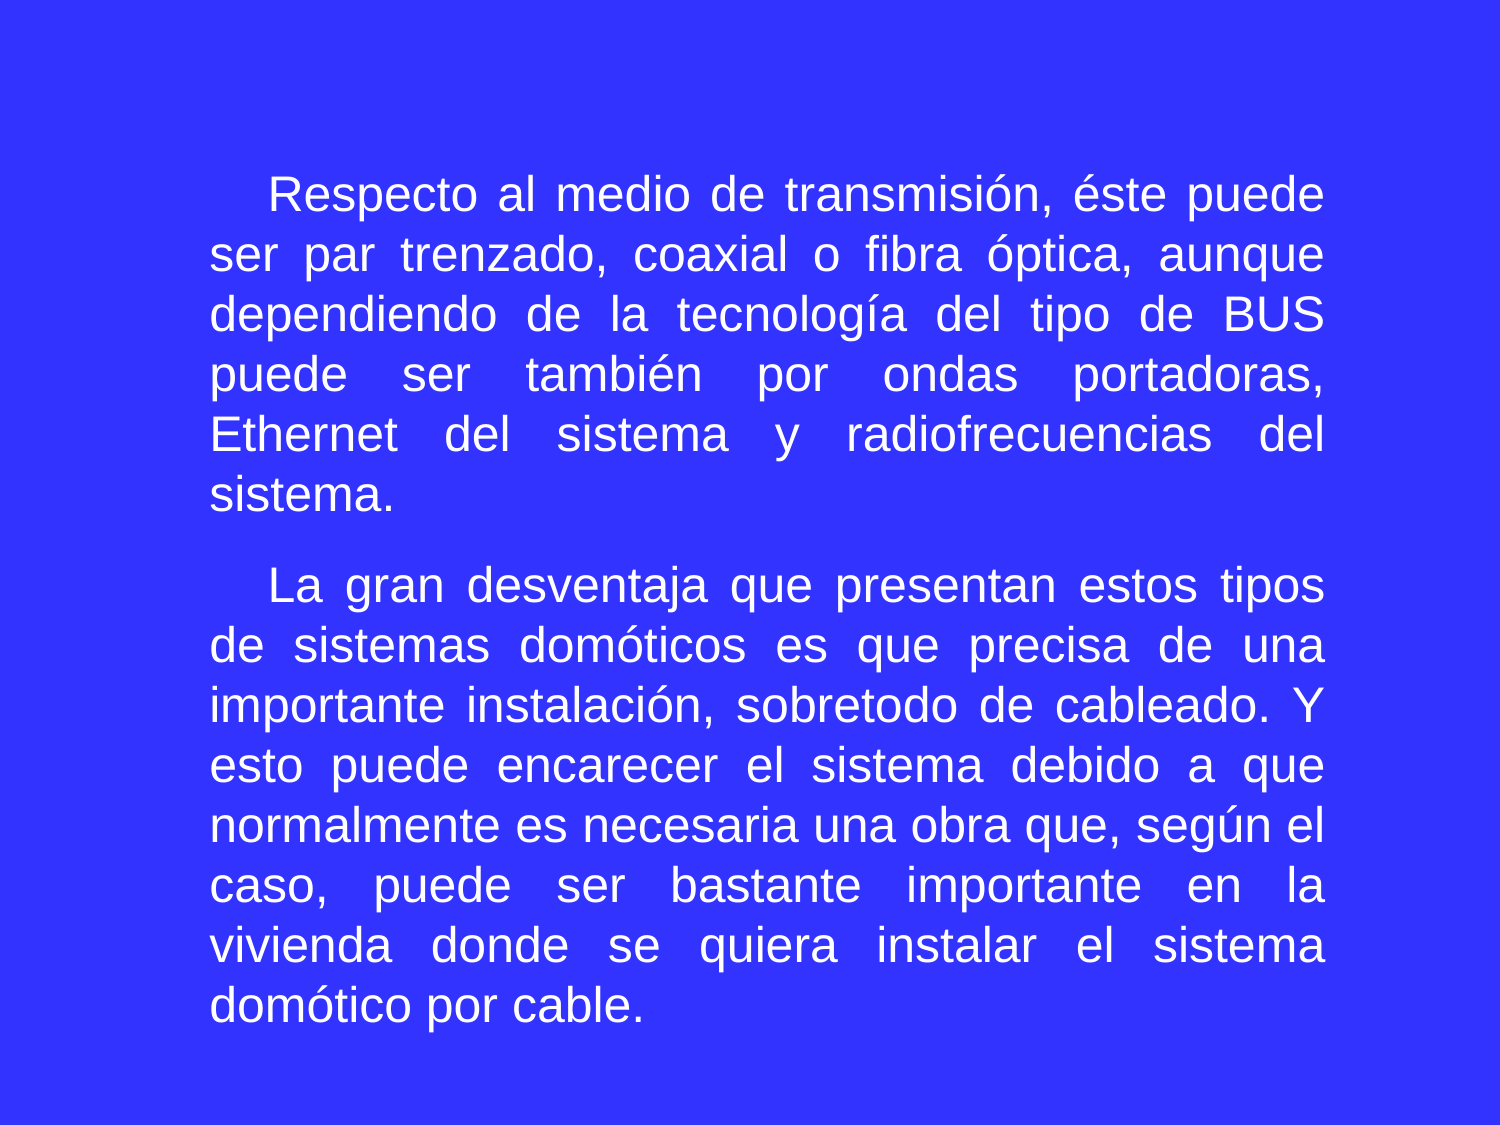

Respecto al medio de transmisión, éste puede ser par trenzado, coaxial o fibra óptica, aunque dependiendo de la tecnología del tipo de BUS puede ser también por ondas portadoras, Ethernet del sistema y radiofrecuencias del sistema.
	La gran desventaja que presentan estos tipos de sistemas domóticos es que precisa de una importante instalación, sobretodo de cableado. Y esto puede encarecer el sistema debido a que normalmente es necesaria una obra que, según el caso, puede ser bastante importante en la vivienda donde se quiera instalar el sistema domótico por cable.